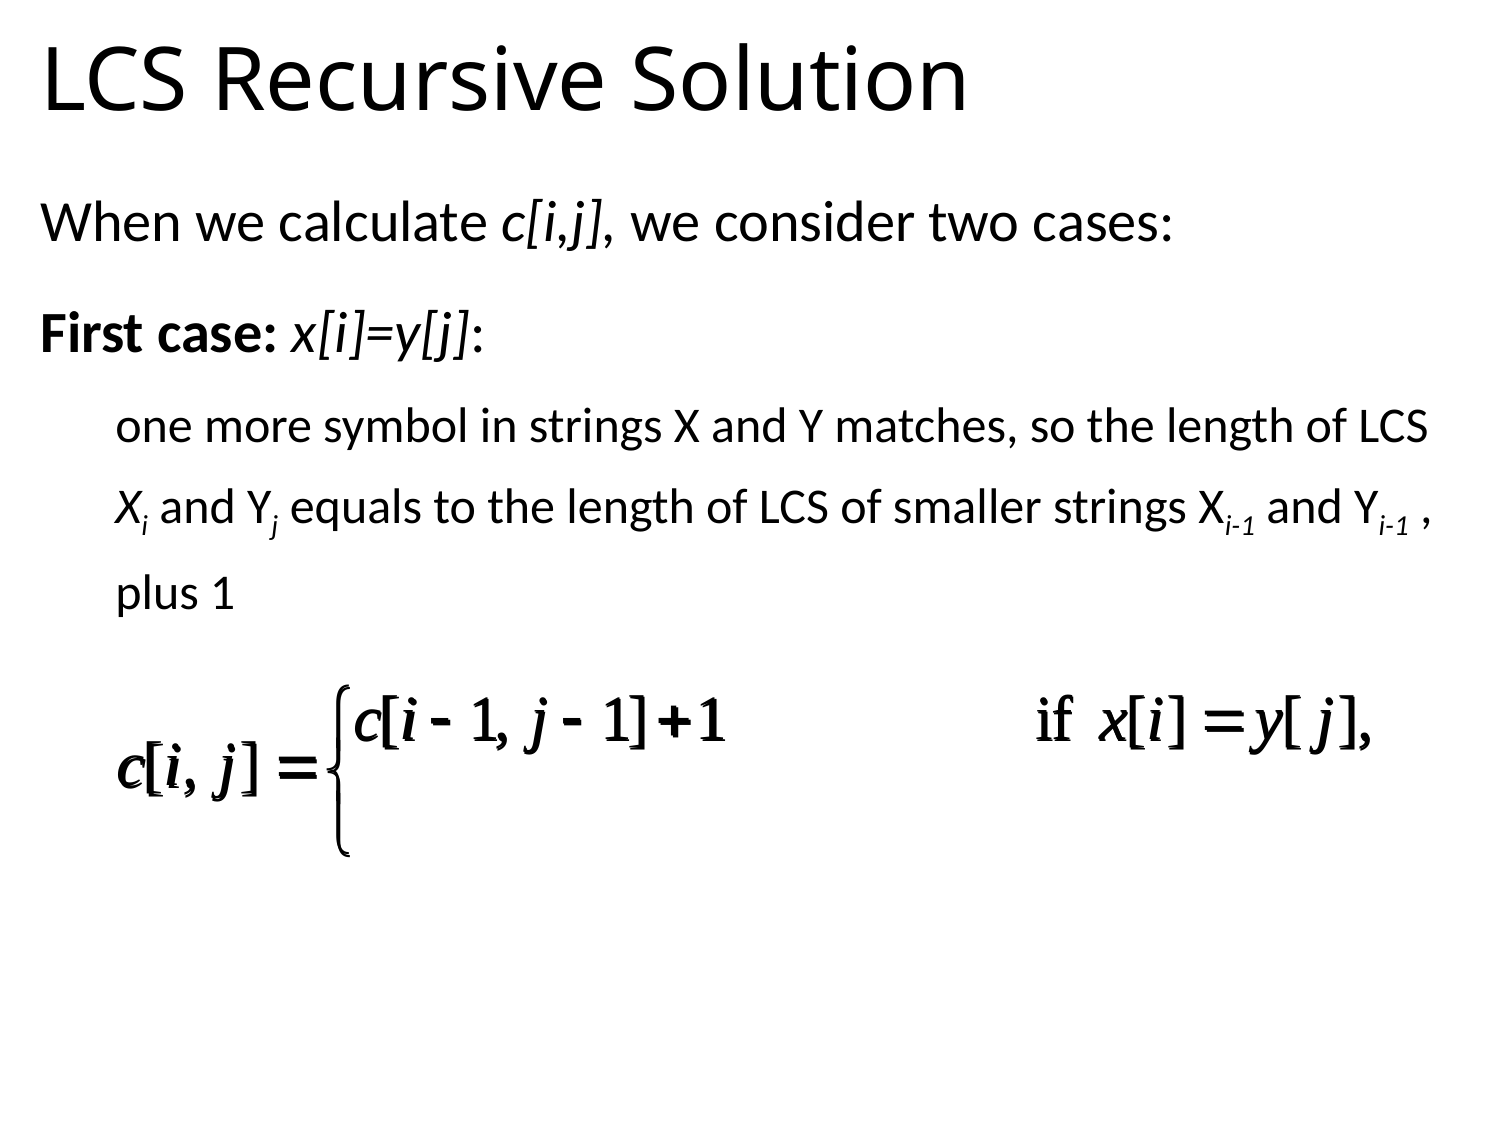

# LCS Recursive Solution
When we calculate c[i,j], we consider two cases:
First case: x[i]=y[j]:
one more symbol in strings X and Y matches, so the length of LCS Xi and Yj equals to the length of LCS of smaller strings Xi-1 and Yi-1 , plus 1